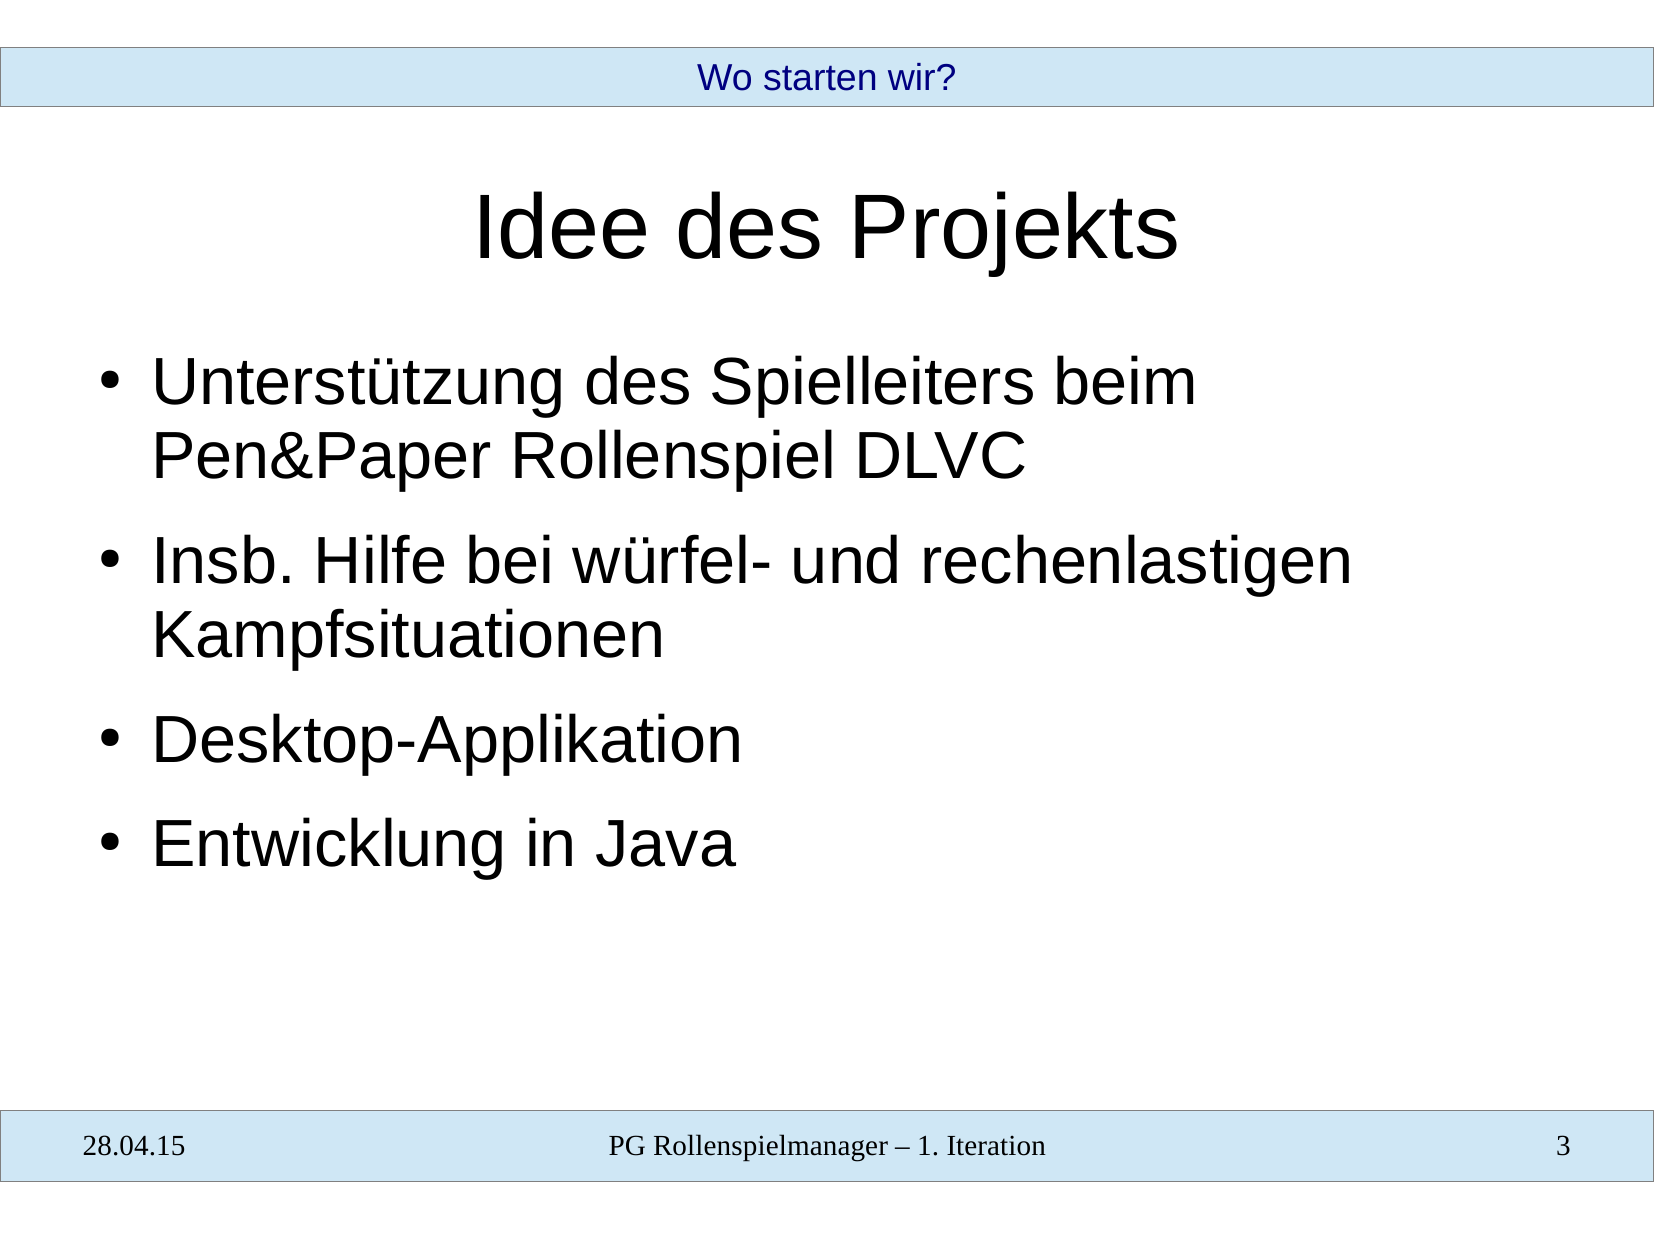

Wo starten wir?
# Idee des Projekts
Unterstützung des Spielleiters beim Pen&Paper Rollenspiel DLVC
Insb. Hilfe bei würfel- und rechenlastigen Kampfsituationen
Desktop-Applikation
Entwicklung in Java
28.04.15
PG Rollenspielmanager - 1. Iteration
3